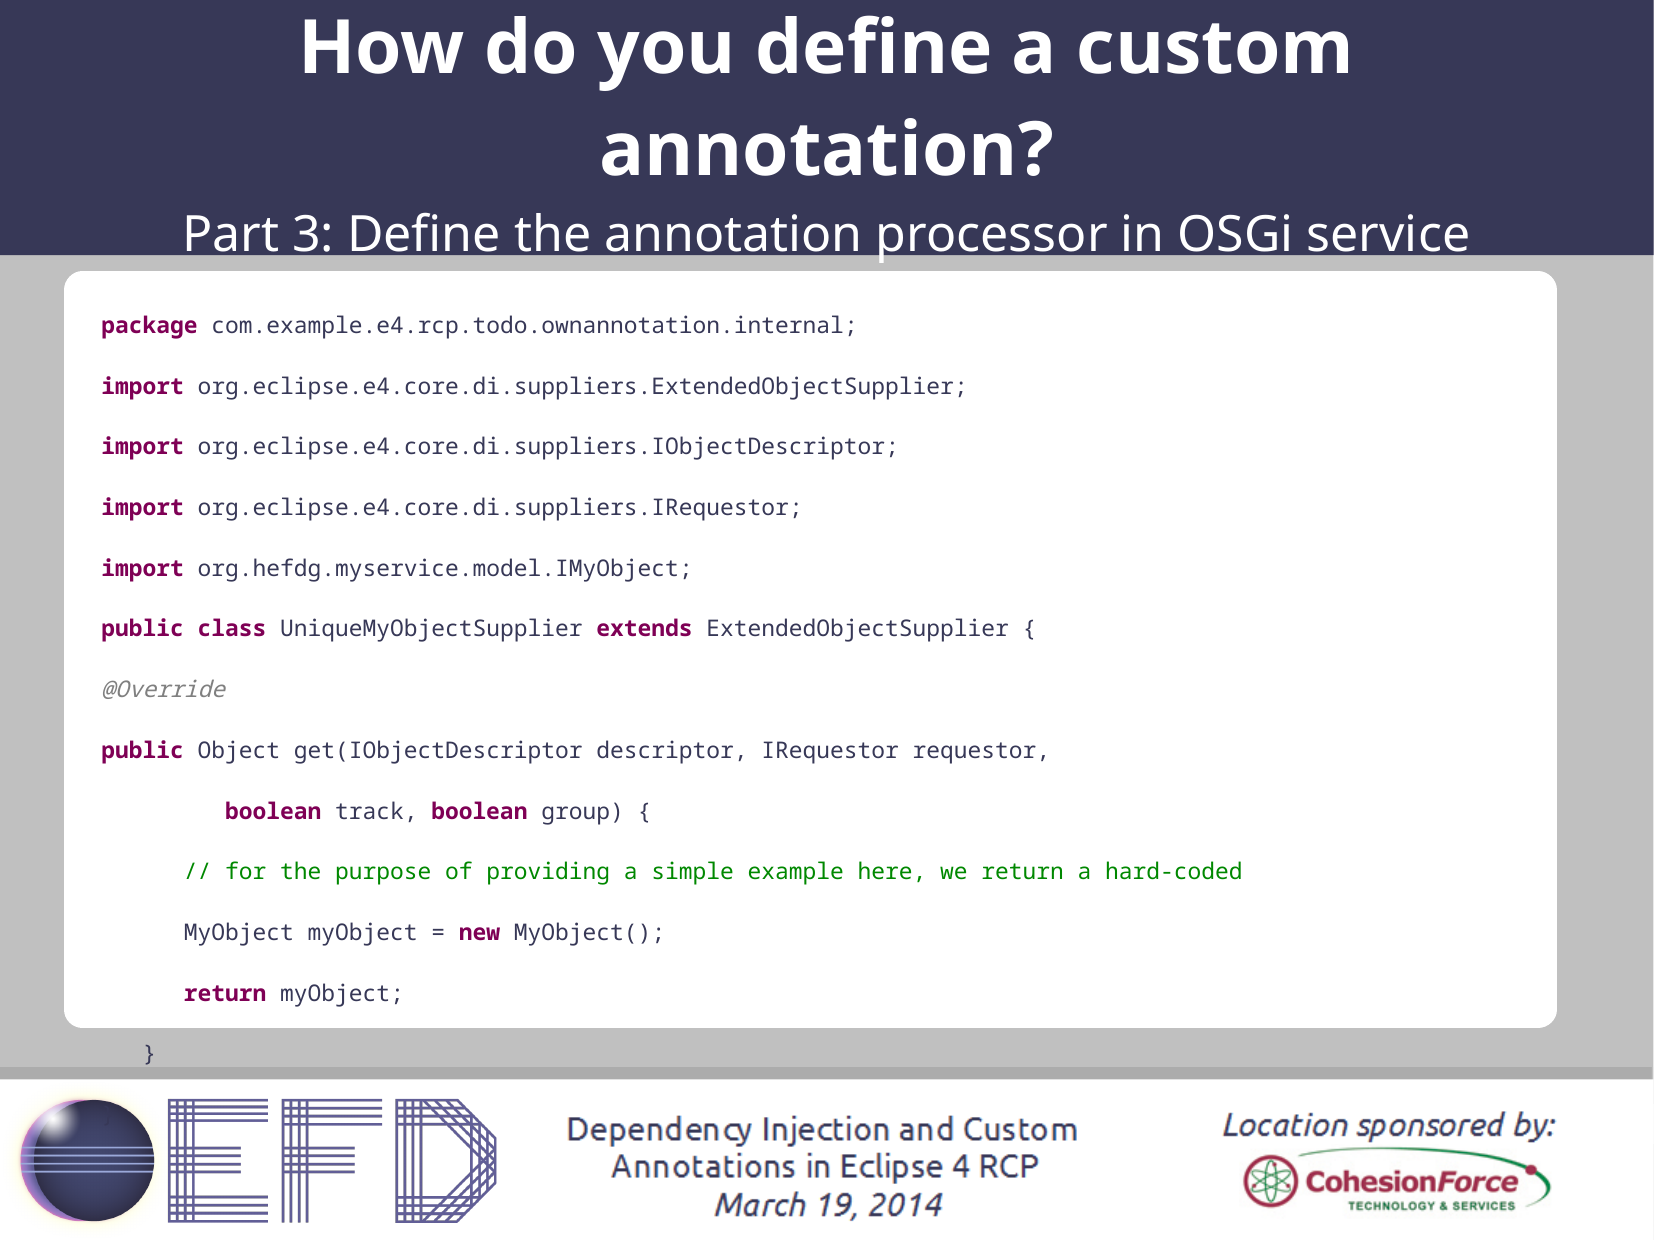

# How do you define a custom annotation? Part 3: Define the annotation processor in OSGi service
package com.example.e4.rcp.todo.ownannotation.internal;
import org.eclipse.e4.core.di.suppliers.ExtendedObjectSupplier;
import org.eclipse.e4.core.di.suppliers.IObjectDescriptor;
import org.eclipse.e4.core.di.suppliers.IRequestor;
import org.hefdg.myservice.model.IMyObject;
public class UniqueMyObjectSupplier extends ExtendedObjectSupplier {
@Override
public Object get(IObjectDescriptor descriptor, IRequestor requestor,
 boolean track, boolean group) {
 // for the purpose of providing a simple example here, we return a hard-coded
 MyObject myObject = new MyObject();
 return myObject;
 }
}